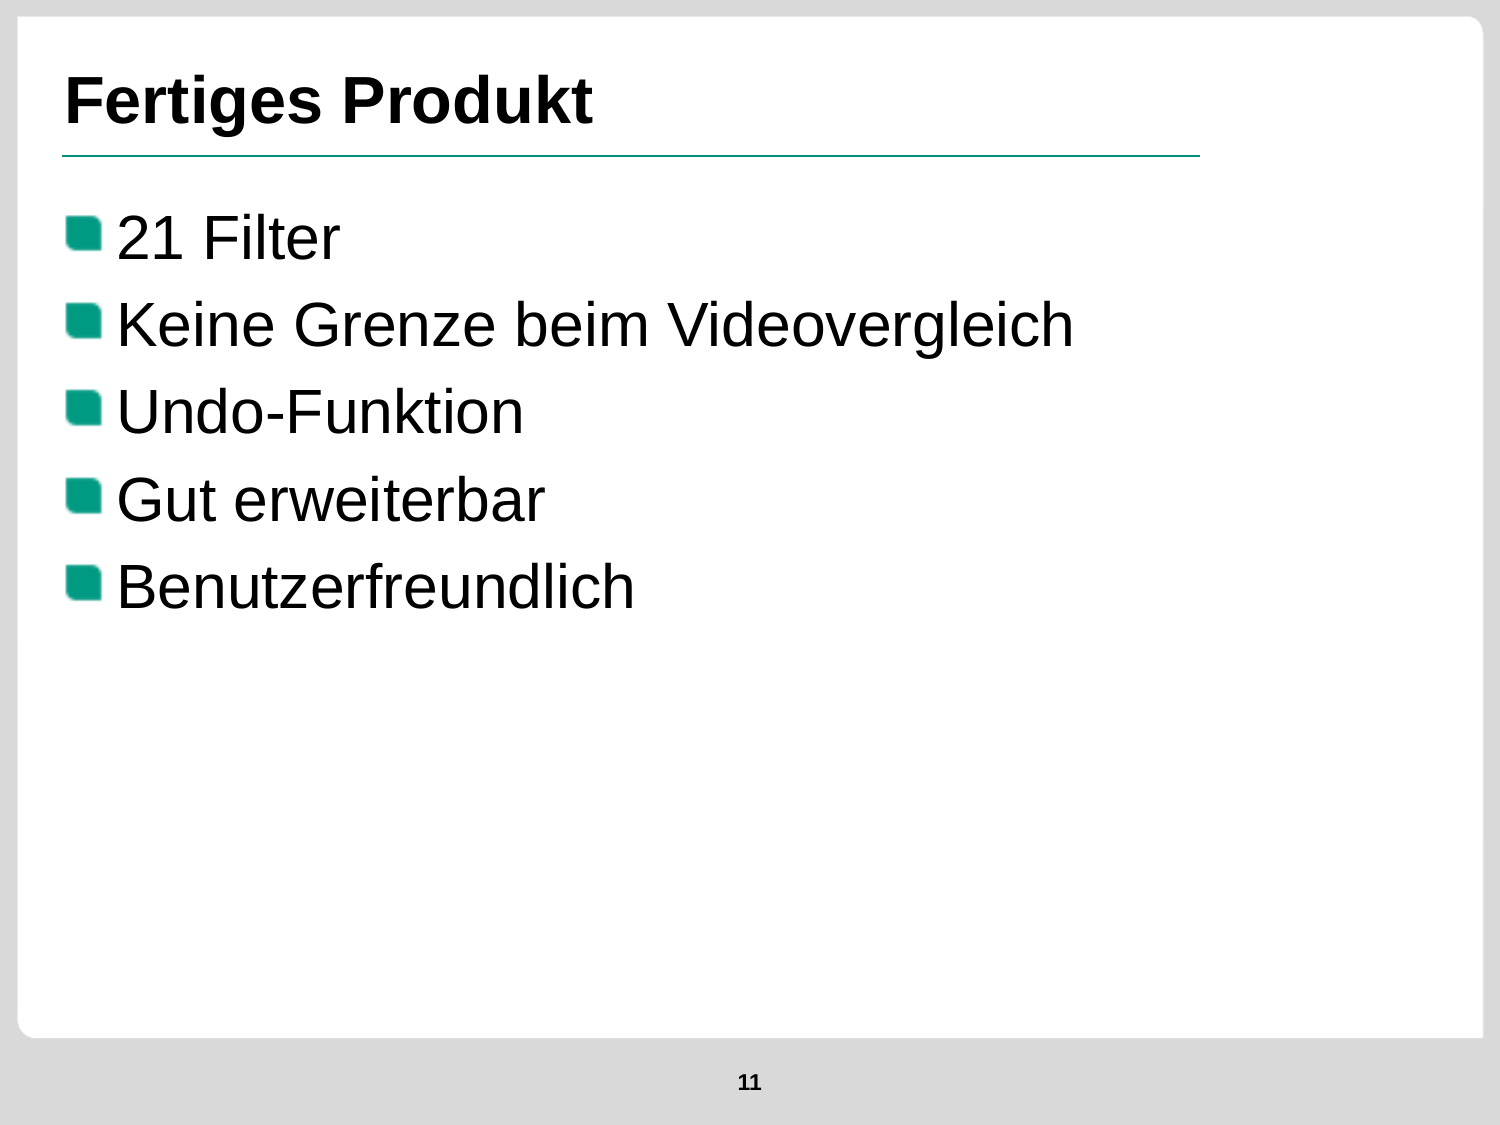

# Fertiges Produkt
21 Filter
Keine Grenze beim Videovergleich
Undo-Funktion
Gut erweiterbar
Benutzerfreundlich